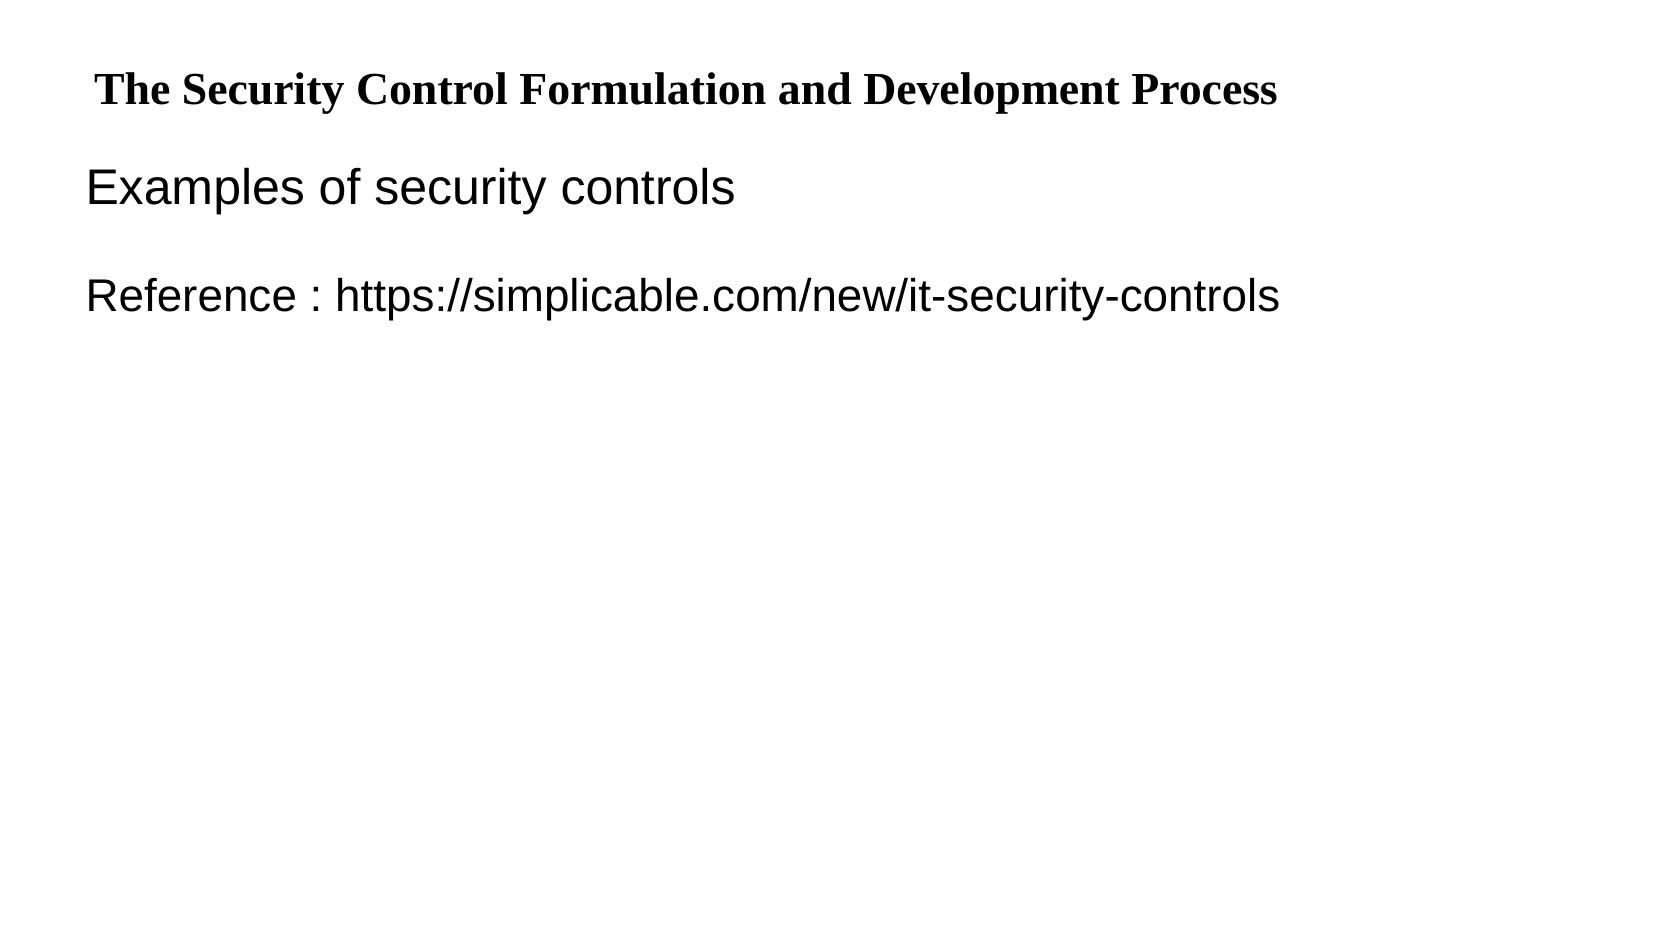

# The Security Control Formulation and Development Process
Examples of security controls
Reference : https://simplicable.com/new/it-security-controls